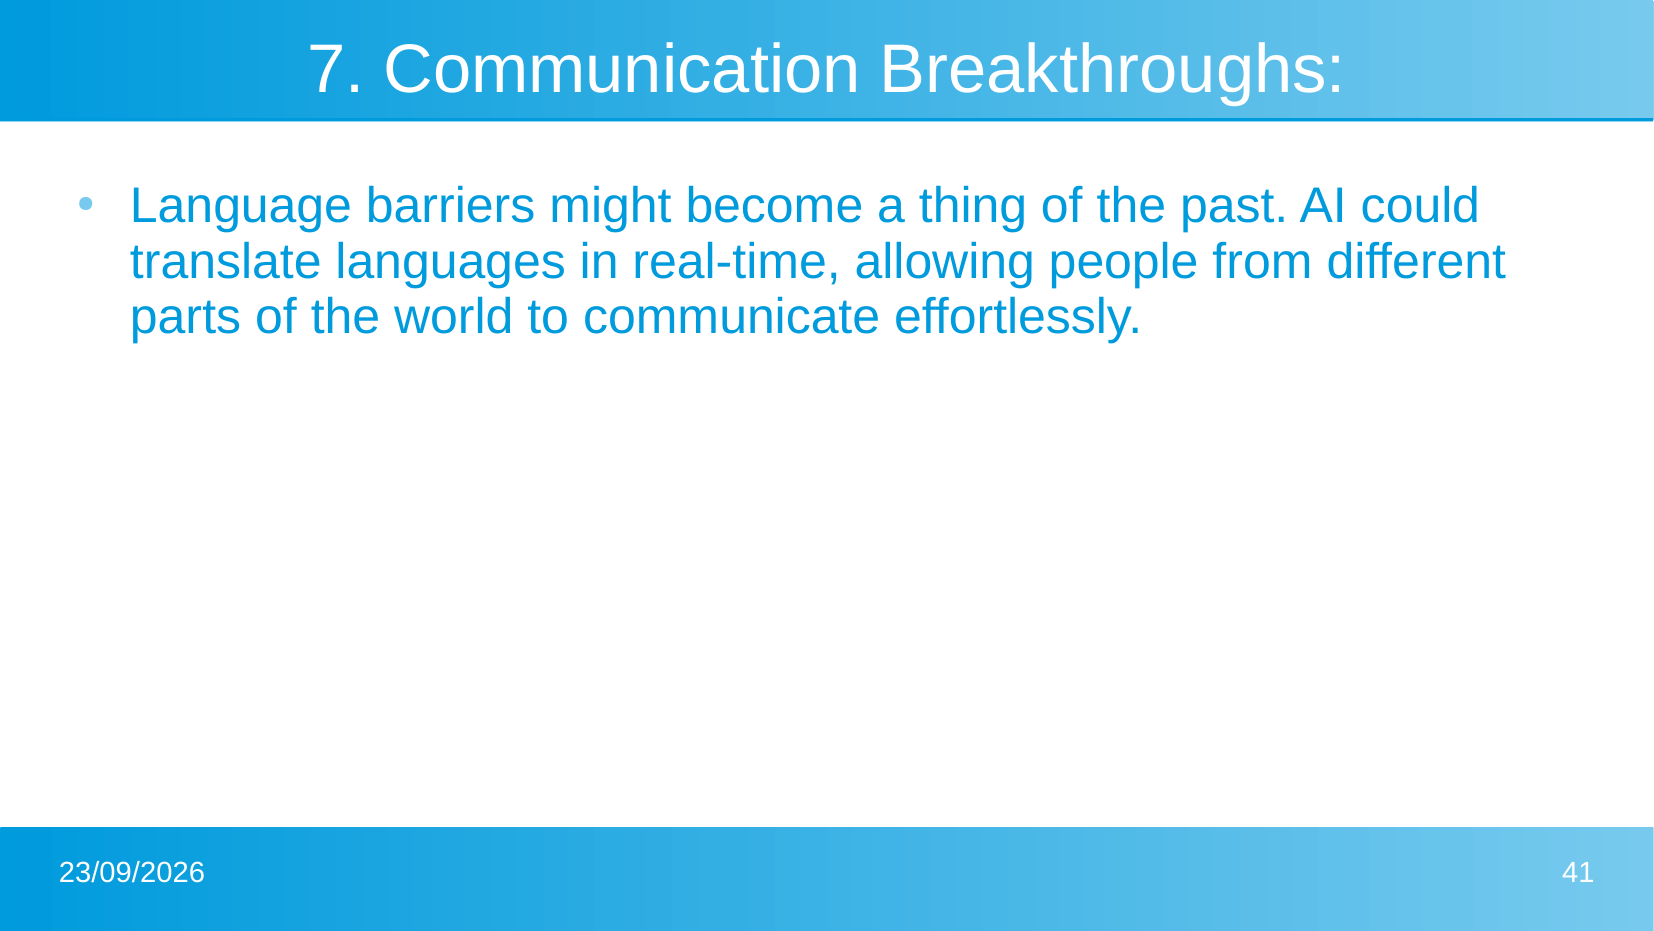

# 7. Communication Breakthroughs:
Language barriers might become a thing of the past. AI could translate languages in real-time, allowing people from different parts of the world to communicate effortlessly.
41